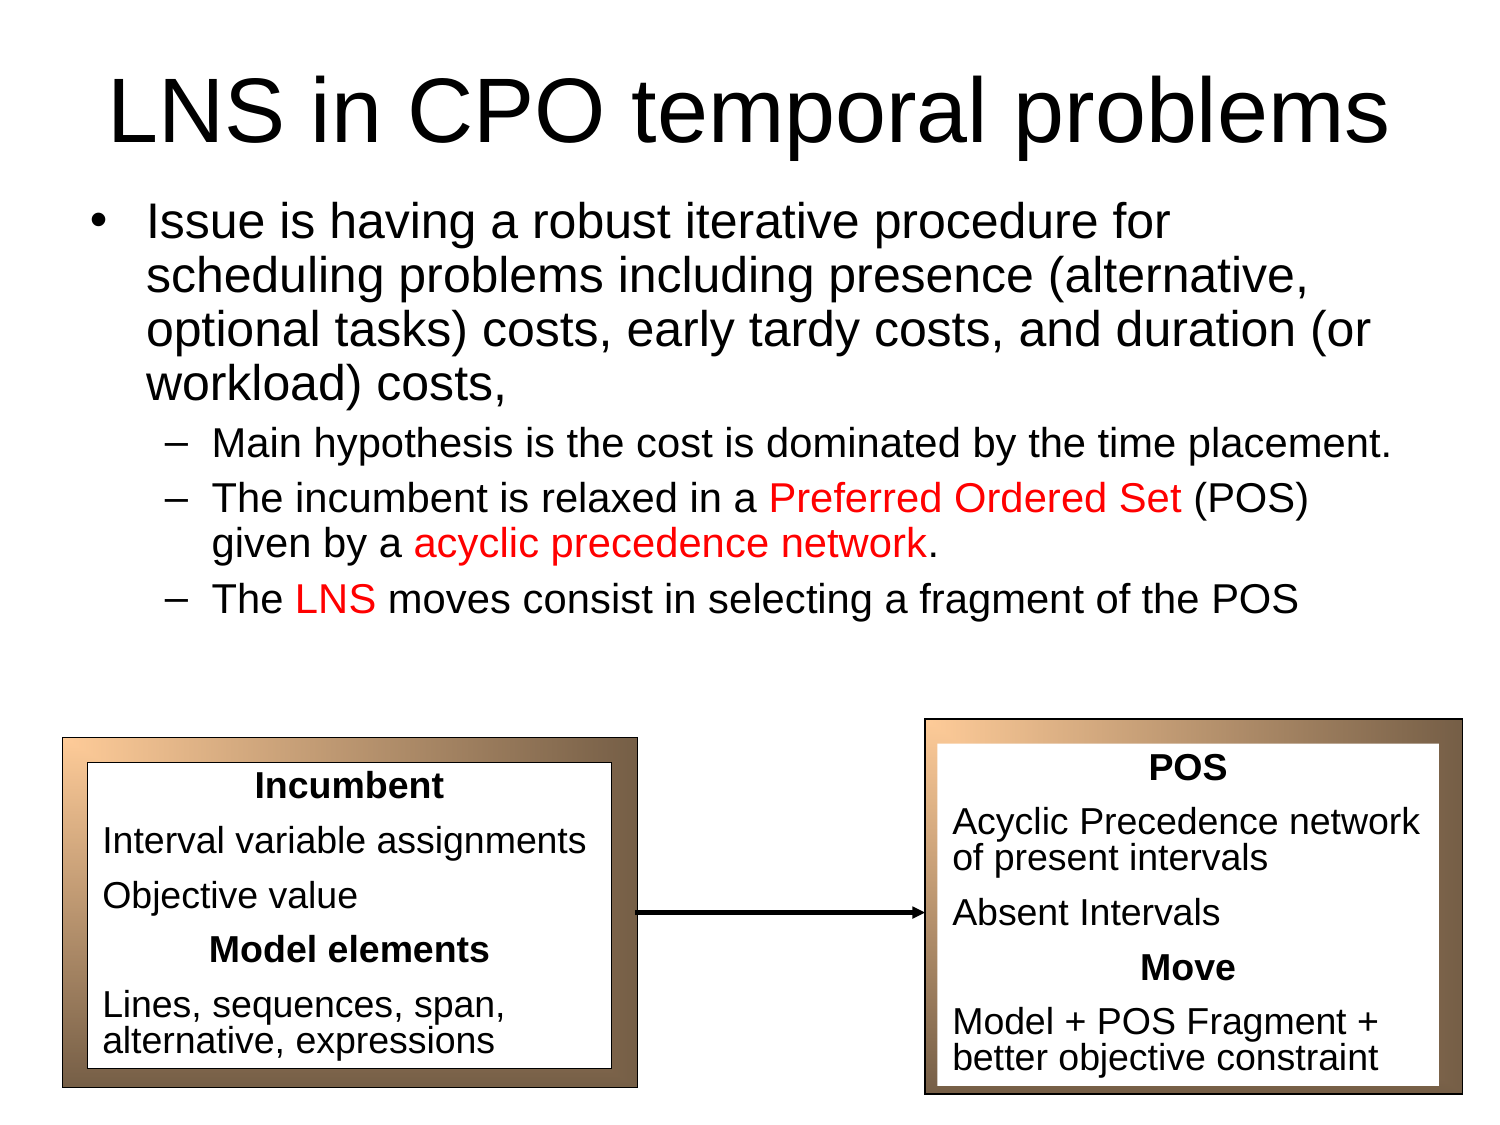

# LNS in CPO temporal problems
Issue is having a robust iterative procedure for scheduling problems including presence (alternative, optional tasks) costs, early tardy costs, and duration (or workload) costs,
Main hypothesis is the cost is dominated by the time placement.
The incumbent is relaxed in a Preferred Ordered Set (POS) given by a acyclic precedence network.
The LNS moves consist in selecting a fragment of the POS
POS
Acyclic Precedence network of present intervals
Absent Intervals
Move
Model + POS Fragment + better objective constraint
Incumbent
Interval variable assignments
Objective value
Model elements
Lines, sequences, span, alternative, expressions